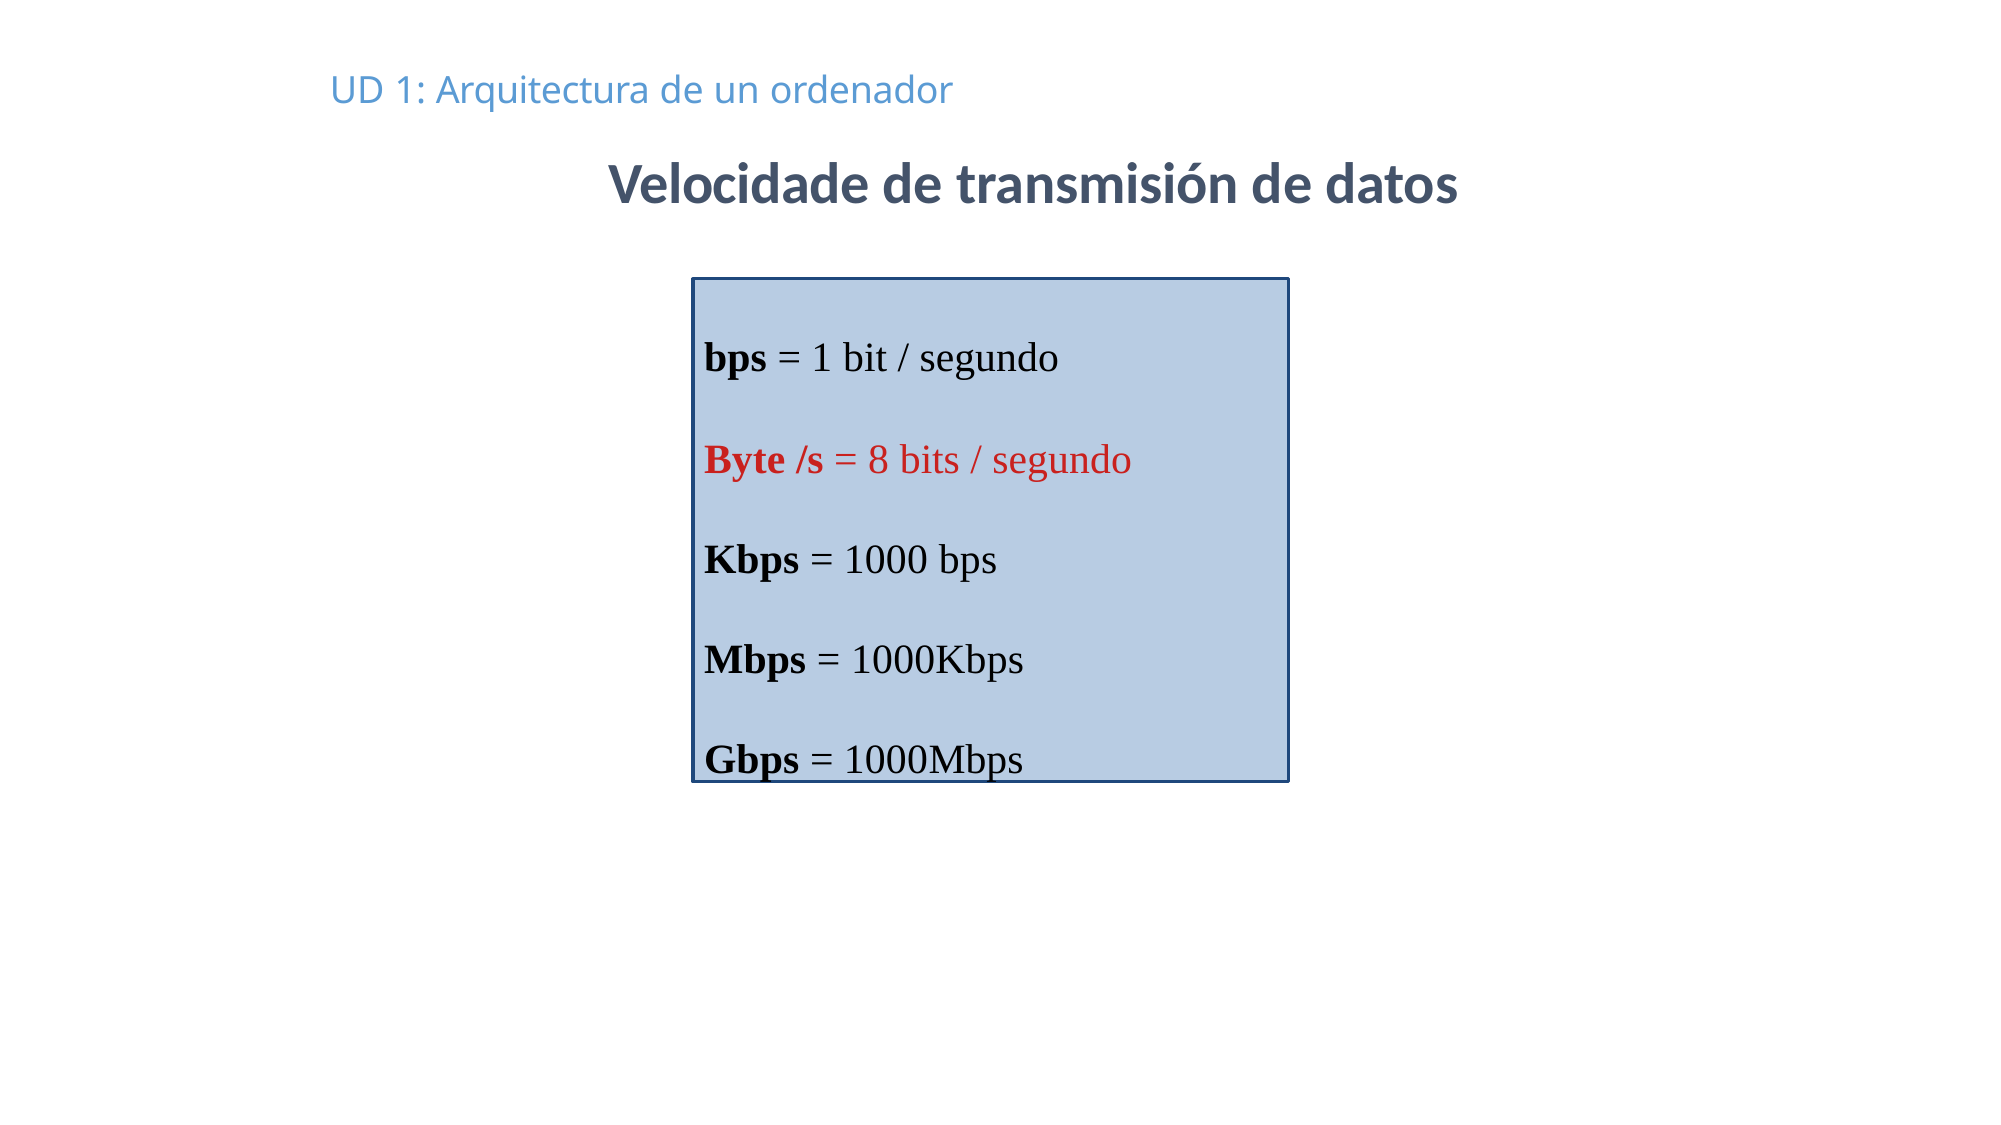

UD 1: Arquitectura de un ordenador
# Velocidade de transmisión de datos
bps = 1 bit / segundo
Byte /s = 8 bits / segundo
Kbps = 1000 bps Mbps = 1000Kbps
Gbps = 1000Mbps